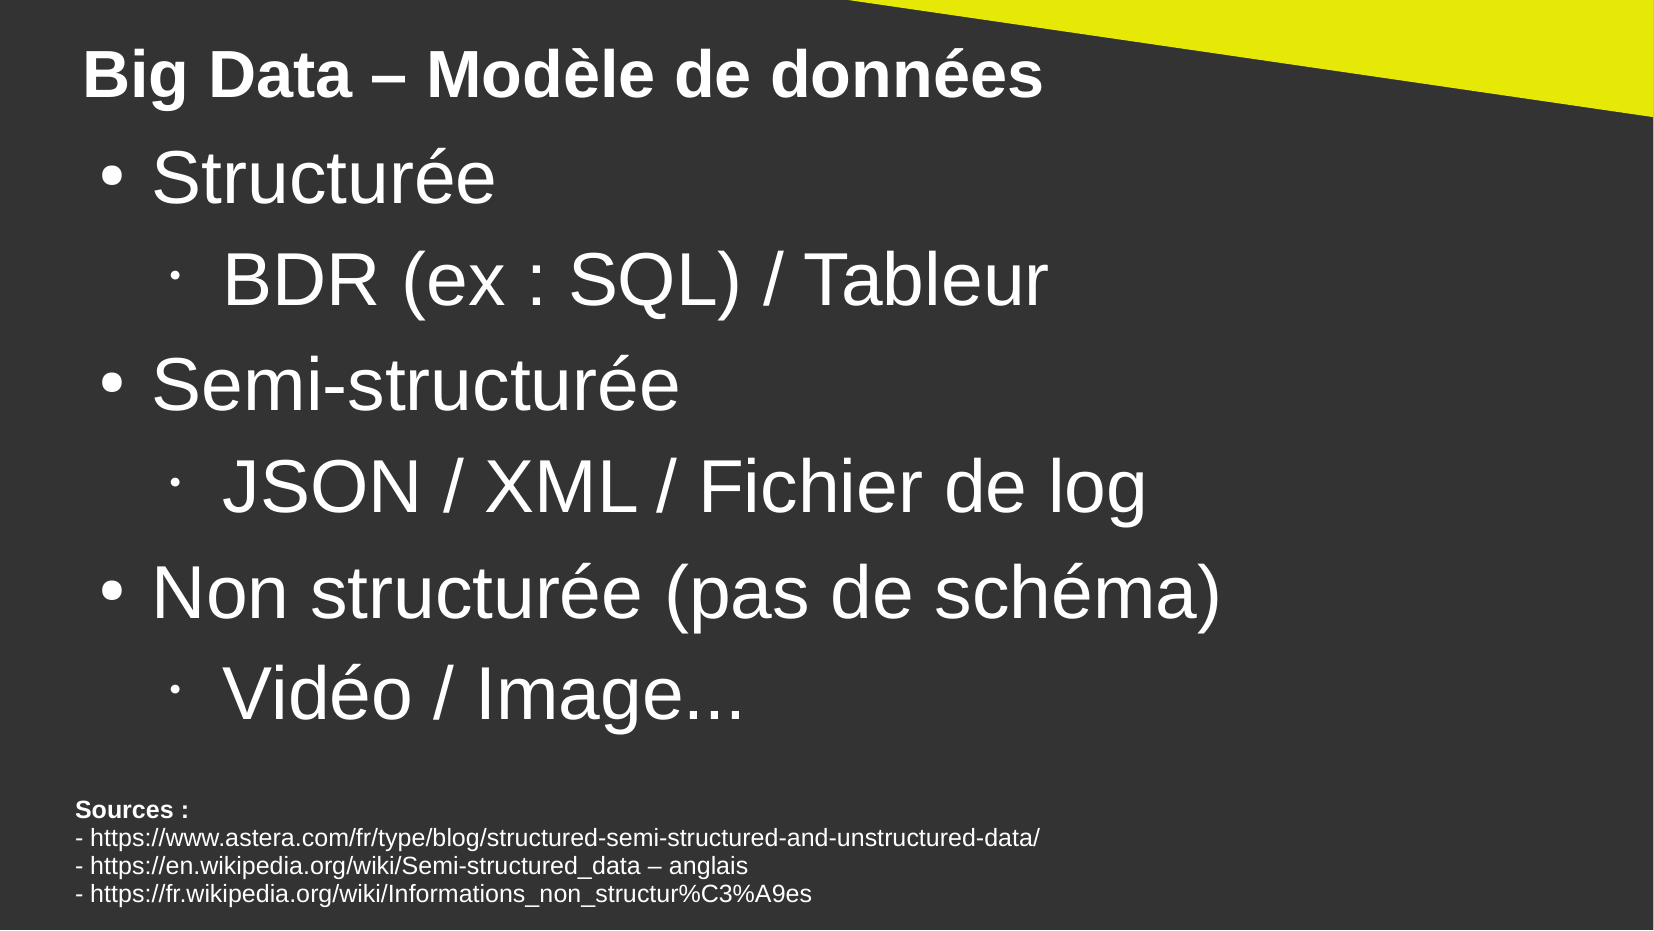

# Big Data – Modèle de données
Structurée
BDR (ex : SQL) / Tableur
Semi-structurée
JSON / XML / Fichier de log
Non structurée (pas de schéma)
Vidéo / Image...
Sources :
- https://www.astera.com/fr/type/blog/structured-semi-structured-and-unstructured-data/
- https://en.wikipedia.org/wiki/Semi-structured_data – anglais
- https://fr.wikipedia.org/wiki/Informations_non_structur%C3%A9es